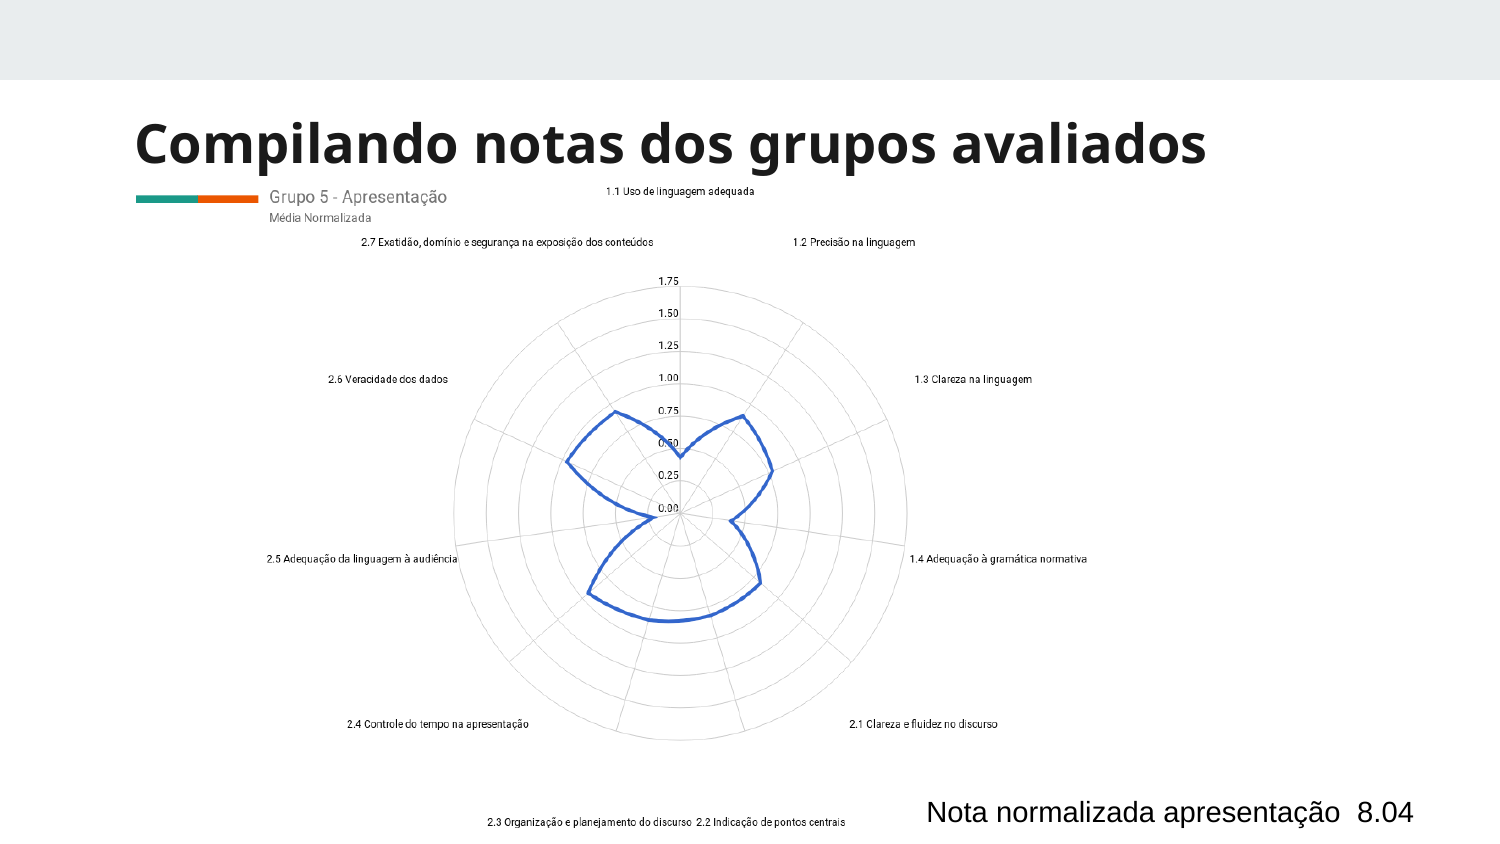

# Compilando notas dos grupos avaliados
Nota normalizada apresentação 8.04